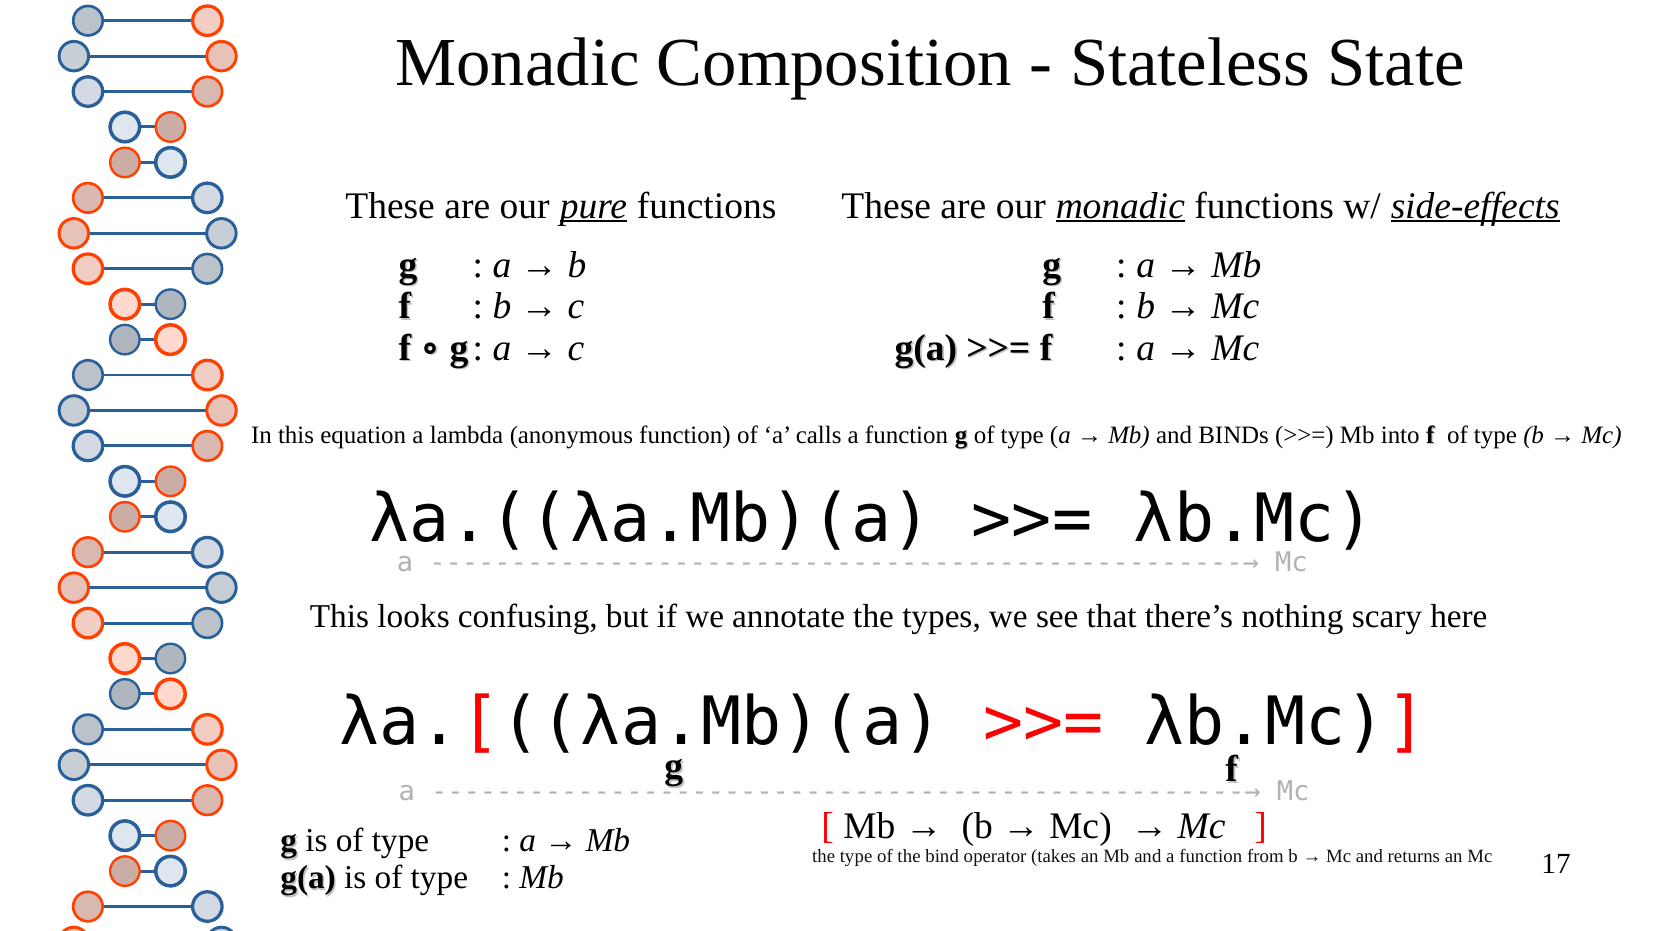

# Monadic Composition - Stateless State
These are our pure functions
These are our monadic functions w/ side-effects
g	: a → b
f	: b → c
f ∘ g	: a → c
g	: a → Mb
f	: b → Mc
	: a → Mc
g(a) >>= f
In this equation a lambda (anonymous function) of ‘a’ calls a function g of type (a → Mb) and BINDs (>>=) Mb into f of type (b → Mc)
λa.((λa.Mb)(a) >>= λb.Mc)
a --------------------------------------------------→ Mc
This looks confusing, but if we annotate the types, we see that there’s nothing scary here
λa.[((λa.Mb)(a) >>= λb.Mc)]
g
f
a --------------------------------------------------→ Mc
 [ Mb → (b → Mc) → Mc ]
the type of the bind operator (takes an Mb and a function from b → Mc and returns an Mc
g is of type	: a → Mb
g(a) is of type	: Mb
17